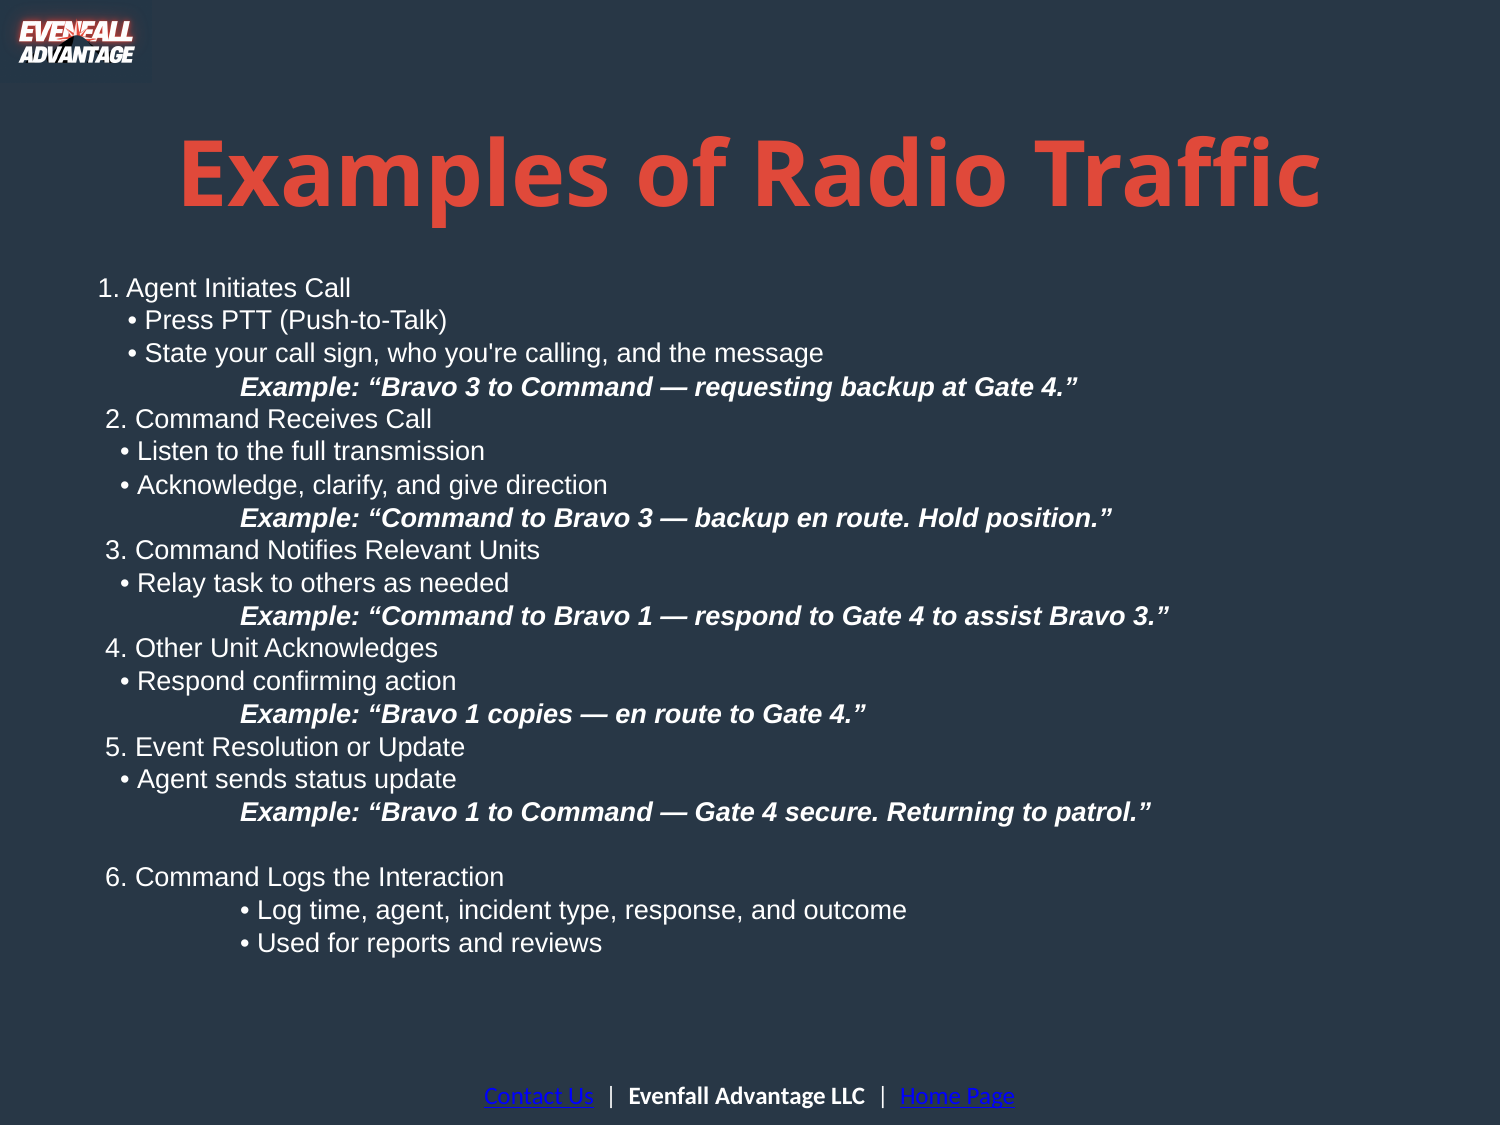

# Examples of Radio Traffic
 1. Agent Initiates Call
 • Press PTT (Push-to-Talk)
 • State your call sign, who you're calling, and the message
Example: “Bravo 3 to Command — requesting backup at Gate 4.”
 2. Command Receives Call
 • Listen to the full transmission
 • Acknowledge, clarify, and give direction
Example: “Command to Bravo 3 — backup en route. Hold position.”
 3. Command Notifies Relevant Units
 • Relay task to others as needed
Example: “Command to Bravo 1 — respond to Gate 4 to assist Bravo 3.”
 4. Other Unit Acknowledges
 • Respond confirming action
Example: “Bravo 1 copies — en route to Gate 4.”
 5. Event Resolution or Update
 • Agent sends status update
Example: “Bravo 1 to Command — Gate 4 secure. Returning to patrol.”
 6. Command Logs the Interaction
• Log time, agent, incident type, response, and outcome
• Used for reports and reviews